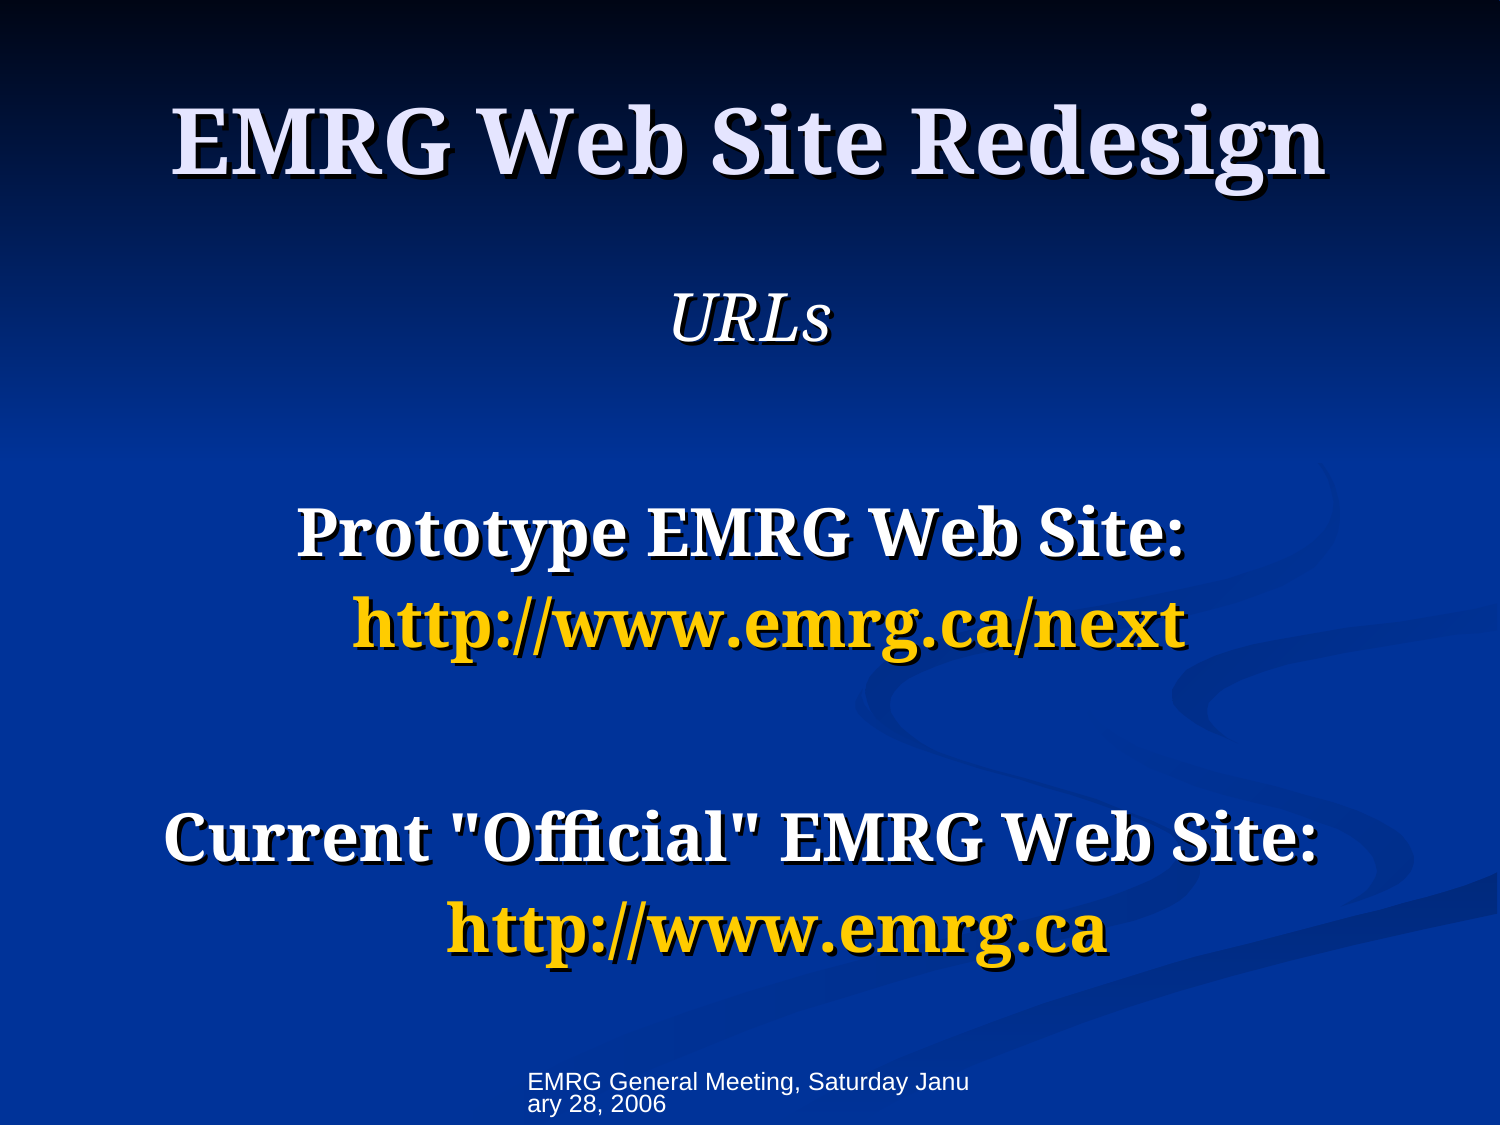

# EMRG Web Site Redesign
URLs
Prototype EMRG Web Site:
http://www.emrg.ca/next
Current "Official" EMRG Web Site:
http://www.emrg.ca
EMRG General Meeting, Saturday January 28, 2006